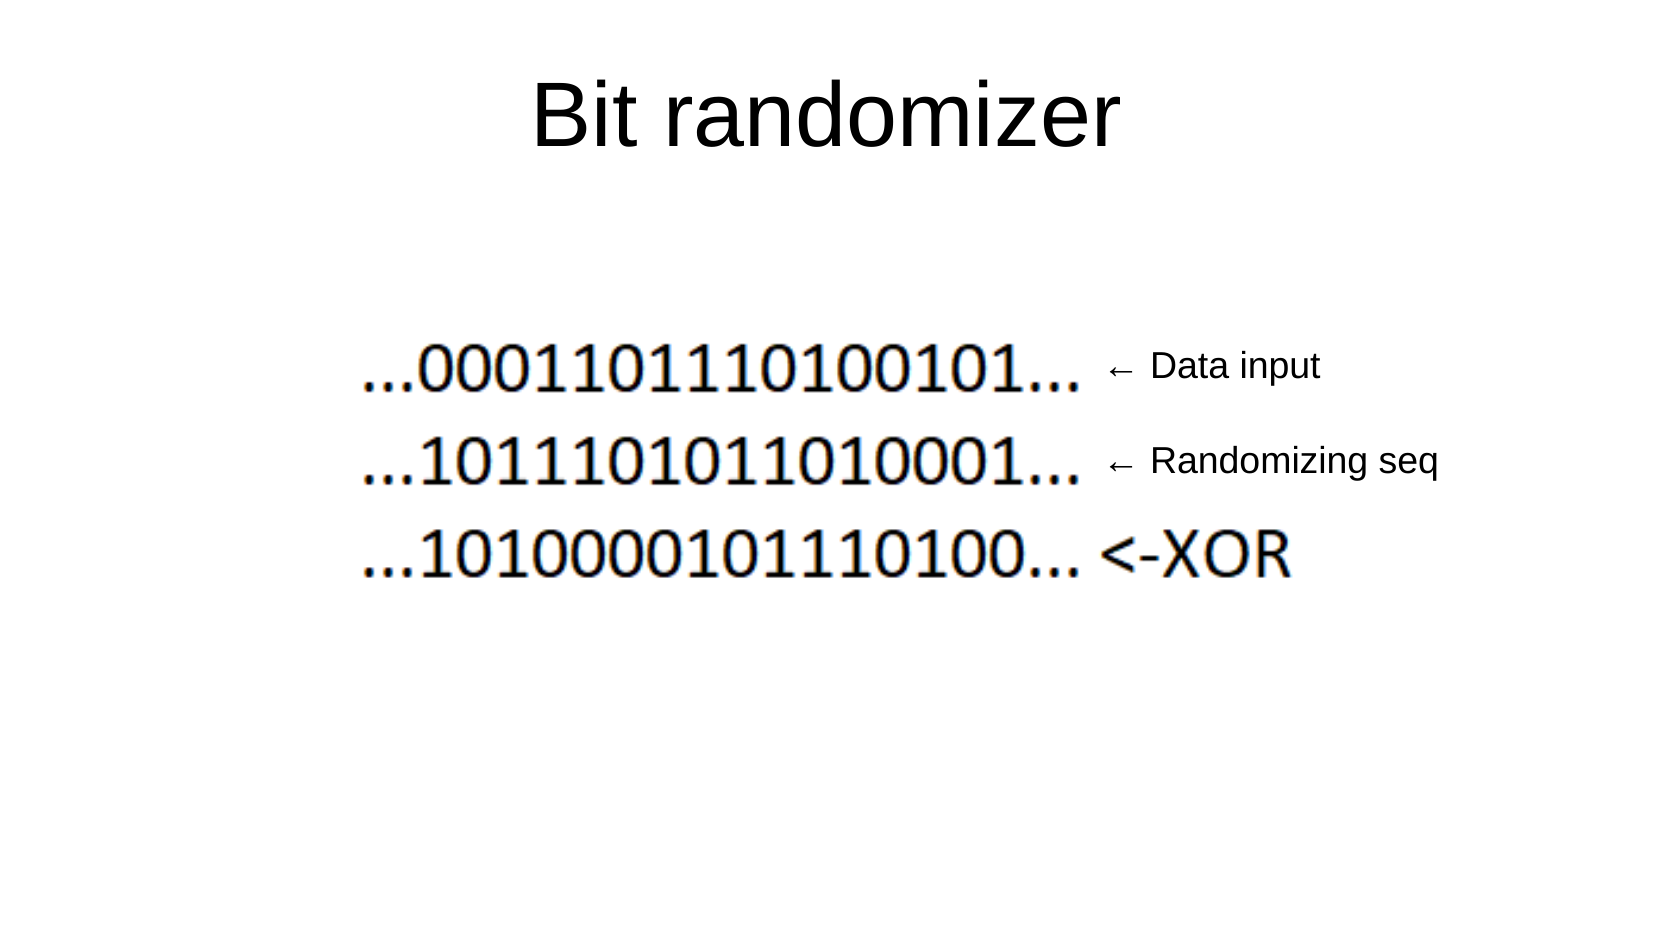

# Bit randomizer
← Data input
← Randomizing seq